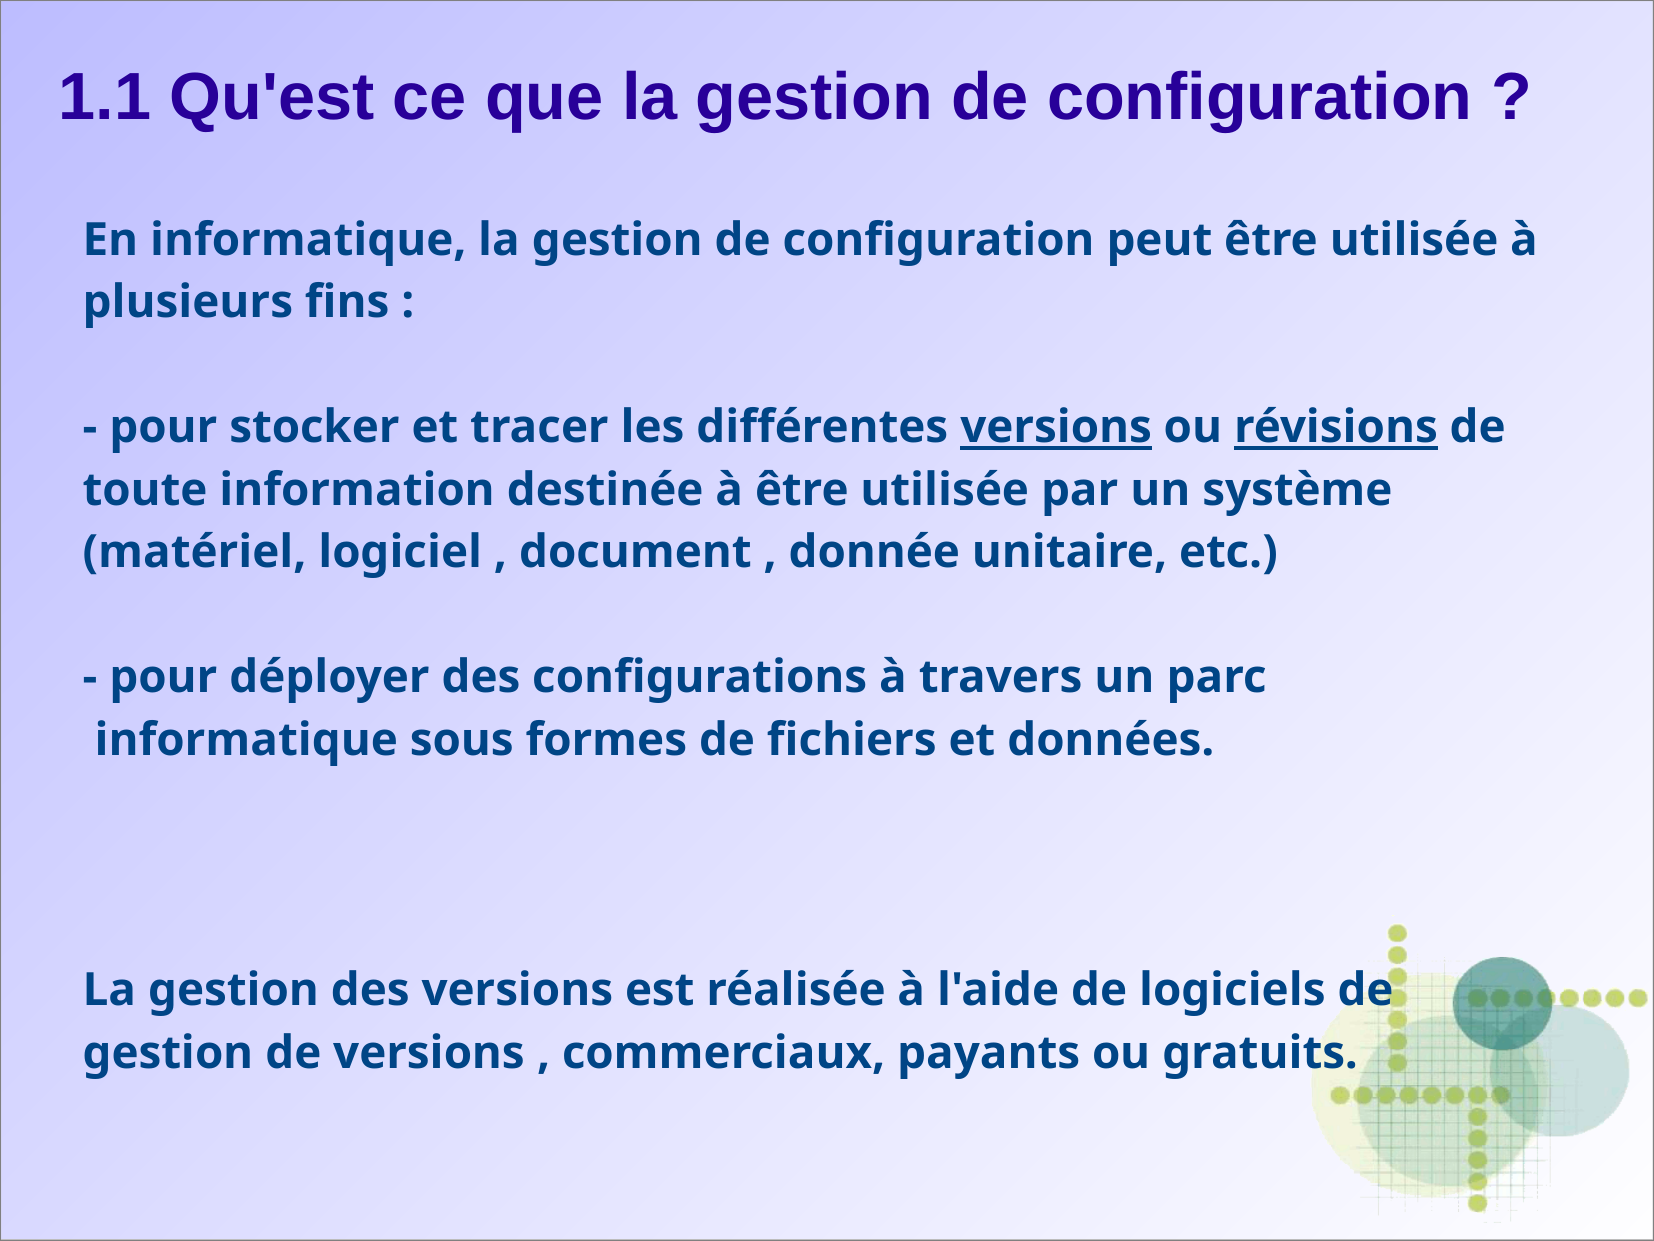

1.1 Qu'est ce que la gestion de configuration ?
# En informatique, la gestion de configuration peut être utilisée à plusieurs fins :
- pour stocker et tracer les différentes versions ou révisions de toute information destinée à être utilisée par un système (matériel, logiciel , document , donnée unitaire, etc.)
- pour déployer des configurations à travers un parc  informatique sous formes de fichiers et données.
La gestion des versions est réalisée à l'aide de logiciels de gestion de versions , commerciaux, payants ou gratuits.